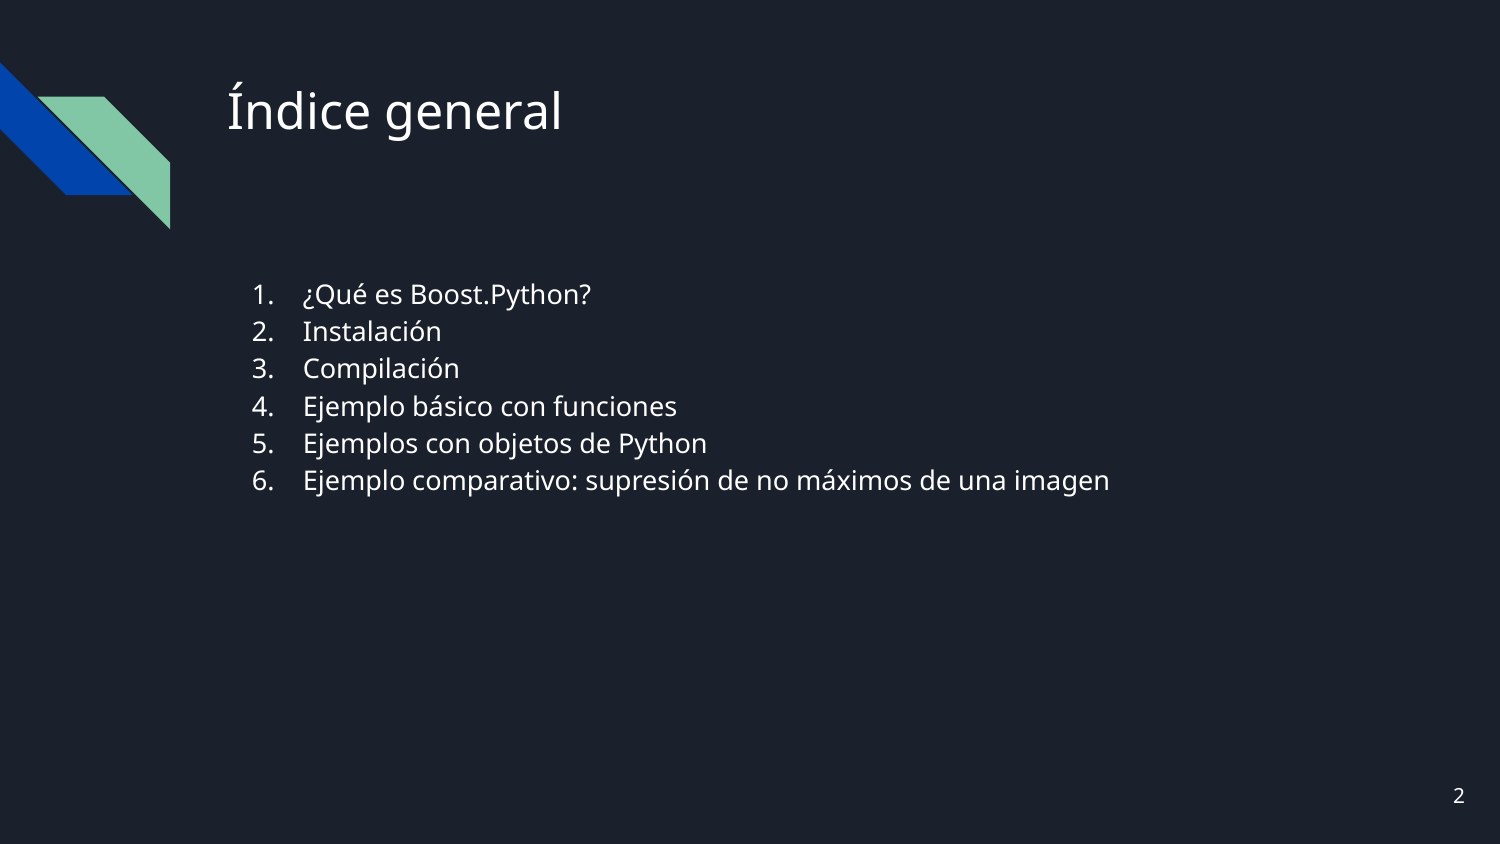

# Índice general
¿Qué es Boost.Python?
Instalación
Compilación
Ejemplo básico con funciones
Ejemplos con objetos de Python
Ejemplo comparativo: supresión de no máximos de una imagen